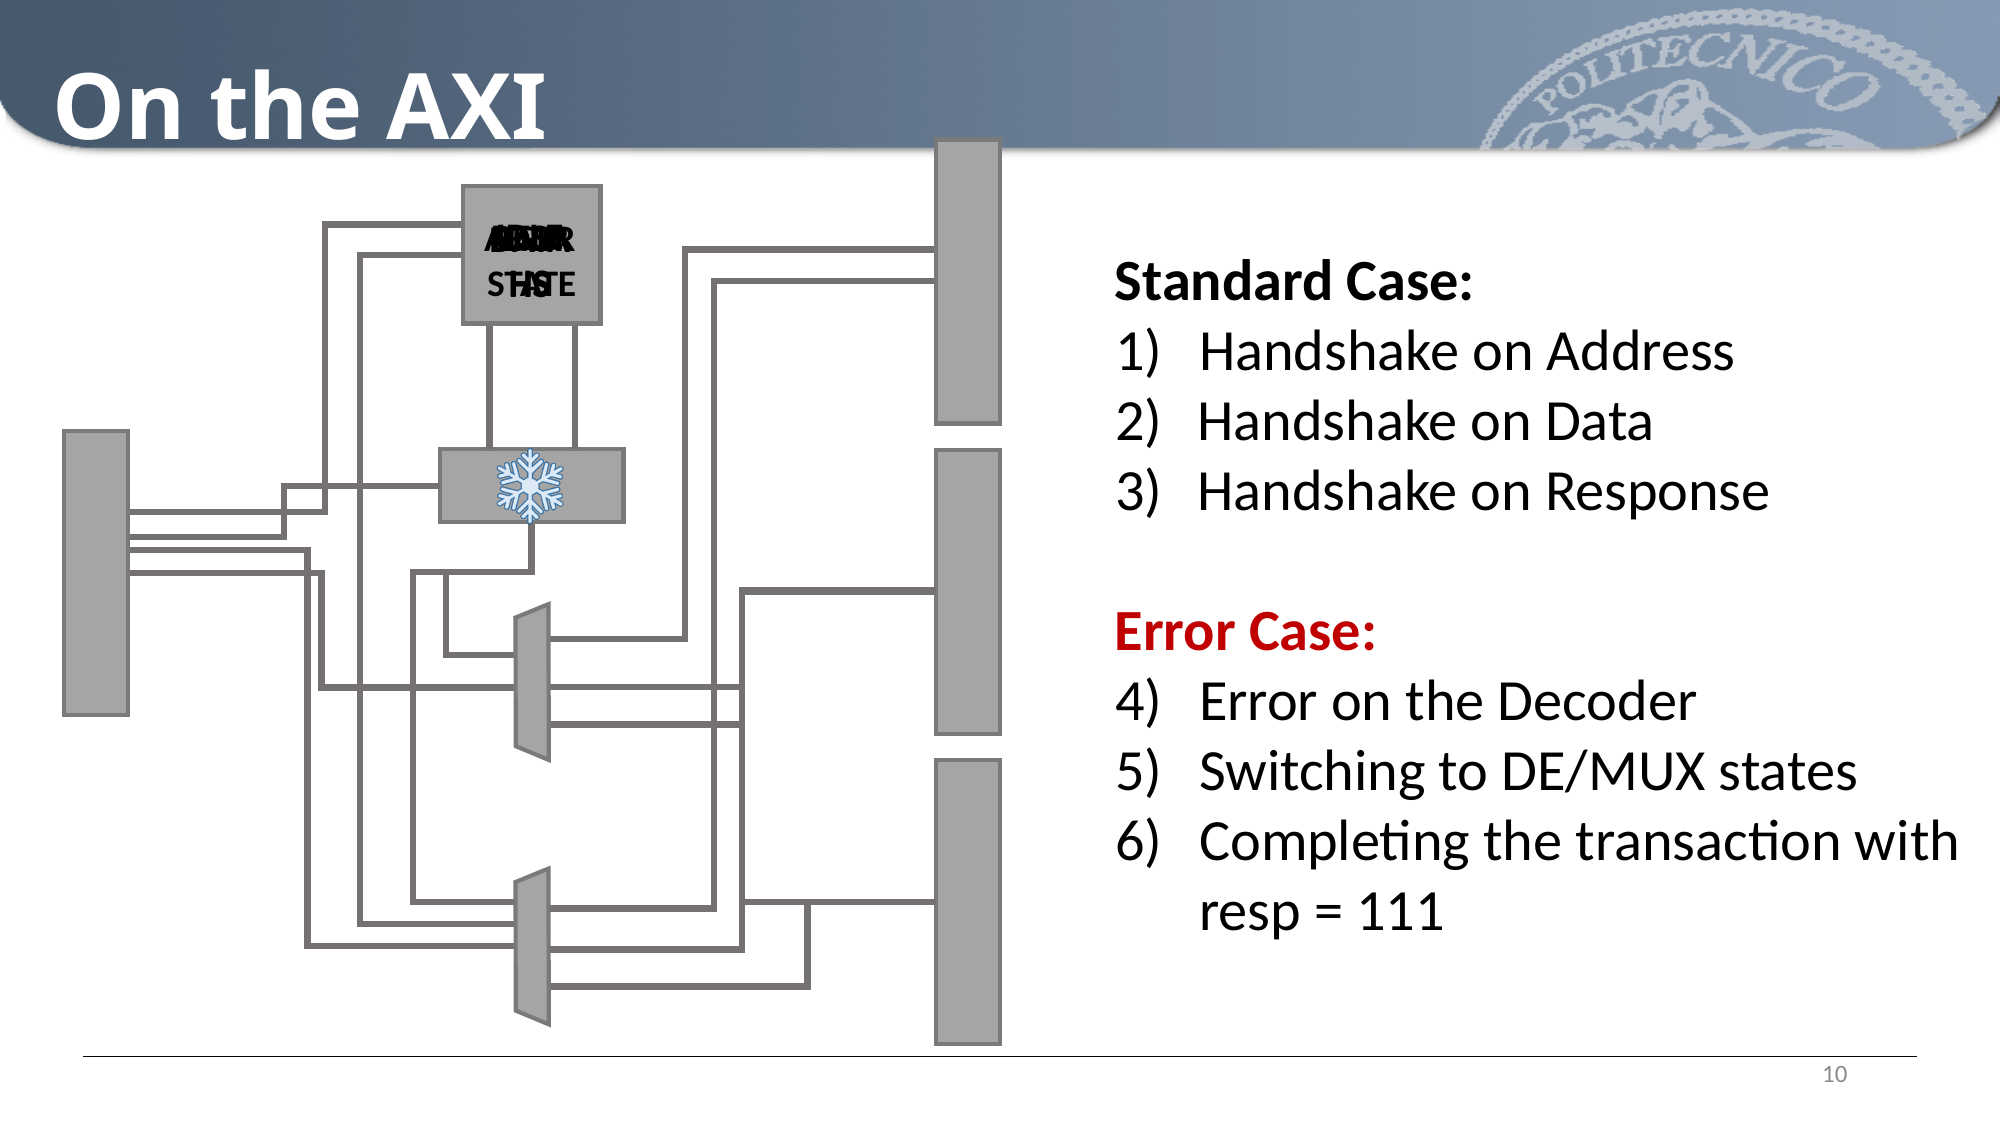

On the AXI
IDLE
RESP HS
ADDR HS
ERR
STATE
DATA HS
Standard Case:
Handshake on Address
 Handshake on Data
 Handshake on Response
Error Case:
Error on the Decoder
Switching to DE/MUX states
Completing the transaction with resp = 111